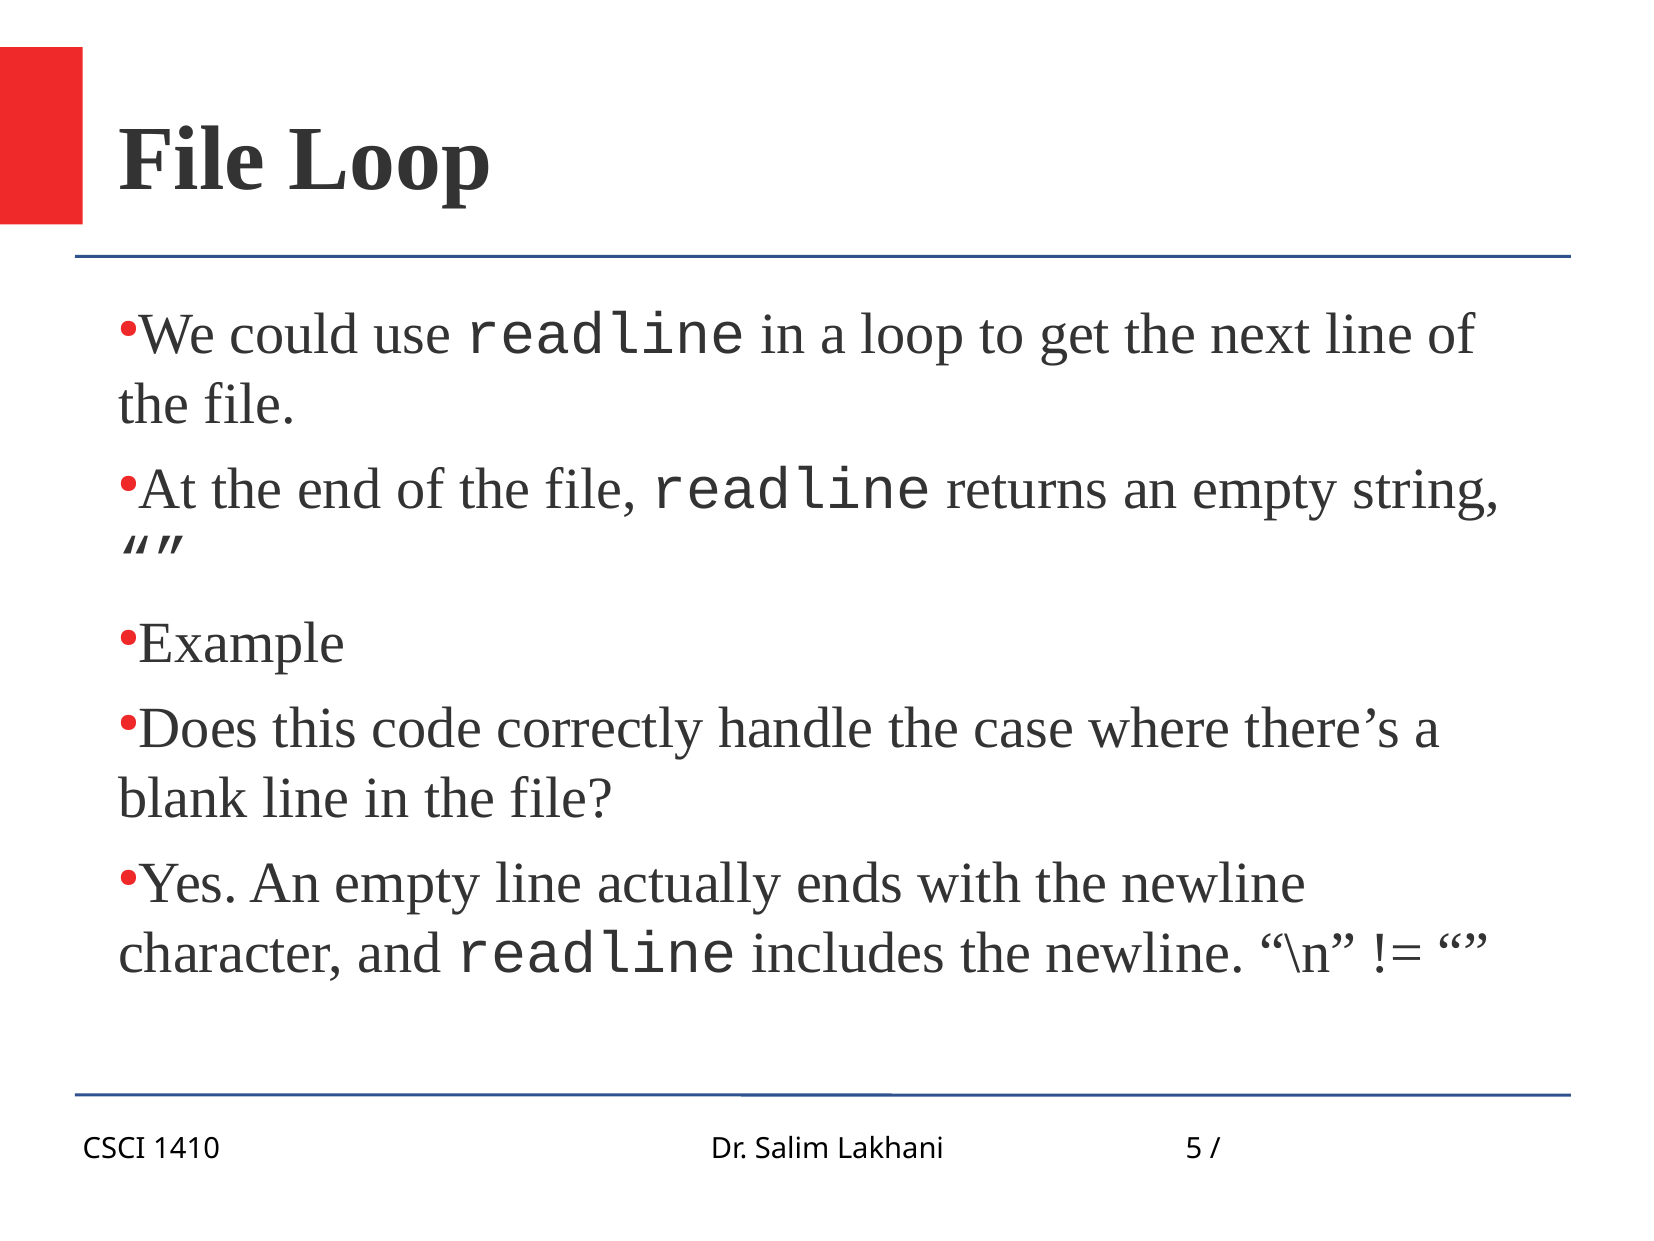

# File Loop
We could use readline in a loop to get the next line of the file.
At the end of the file, readline returns an empty string, “”
Example
Does this code correctly handle the case where there’s a blank line in the file?
Yes. An empty line actually ends with the newline character, and readline includes the newline. “\n” != “”
CSCI 1410
Dr. Salim Lakhani